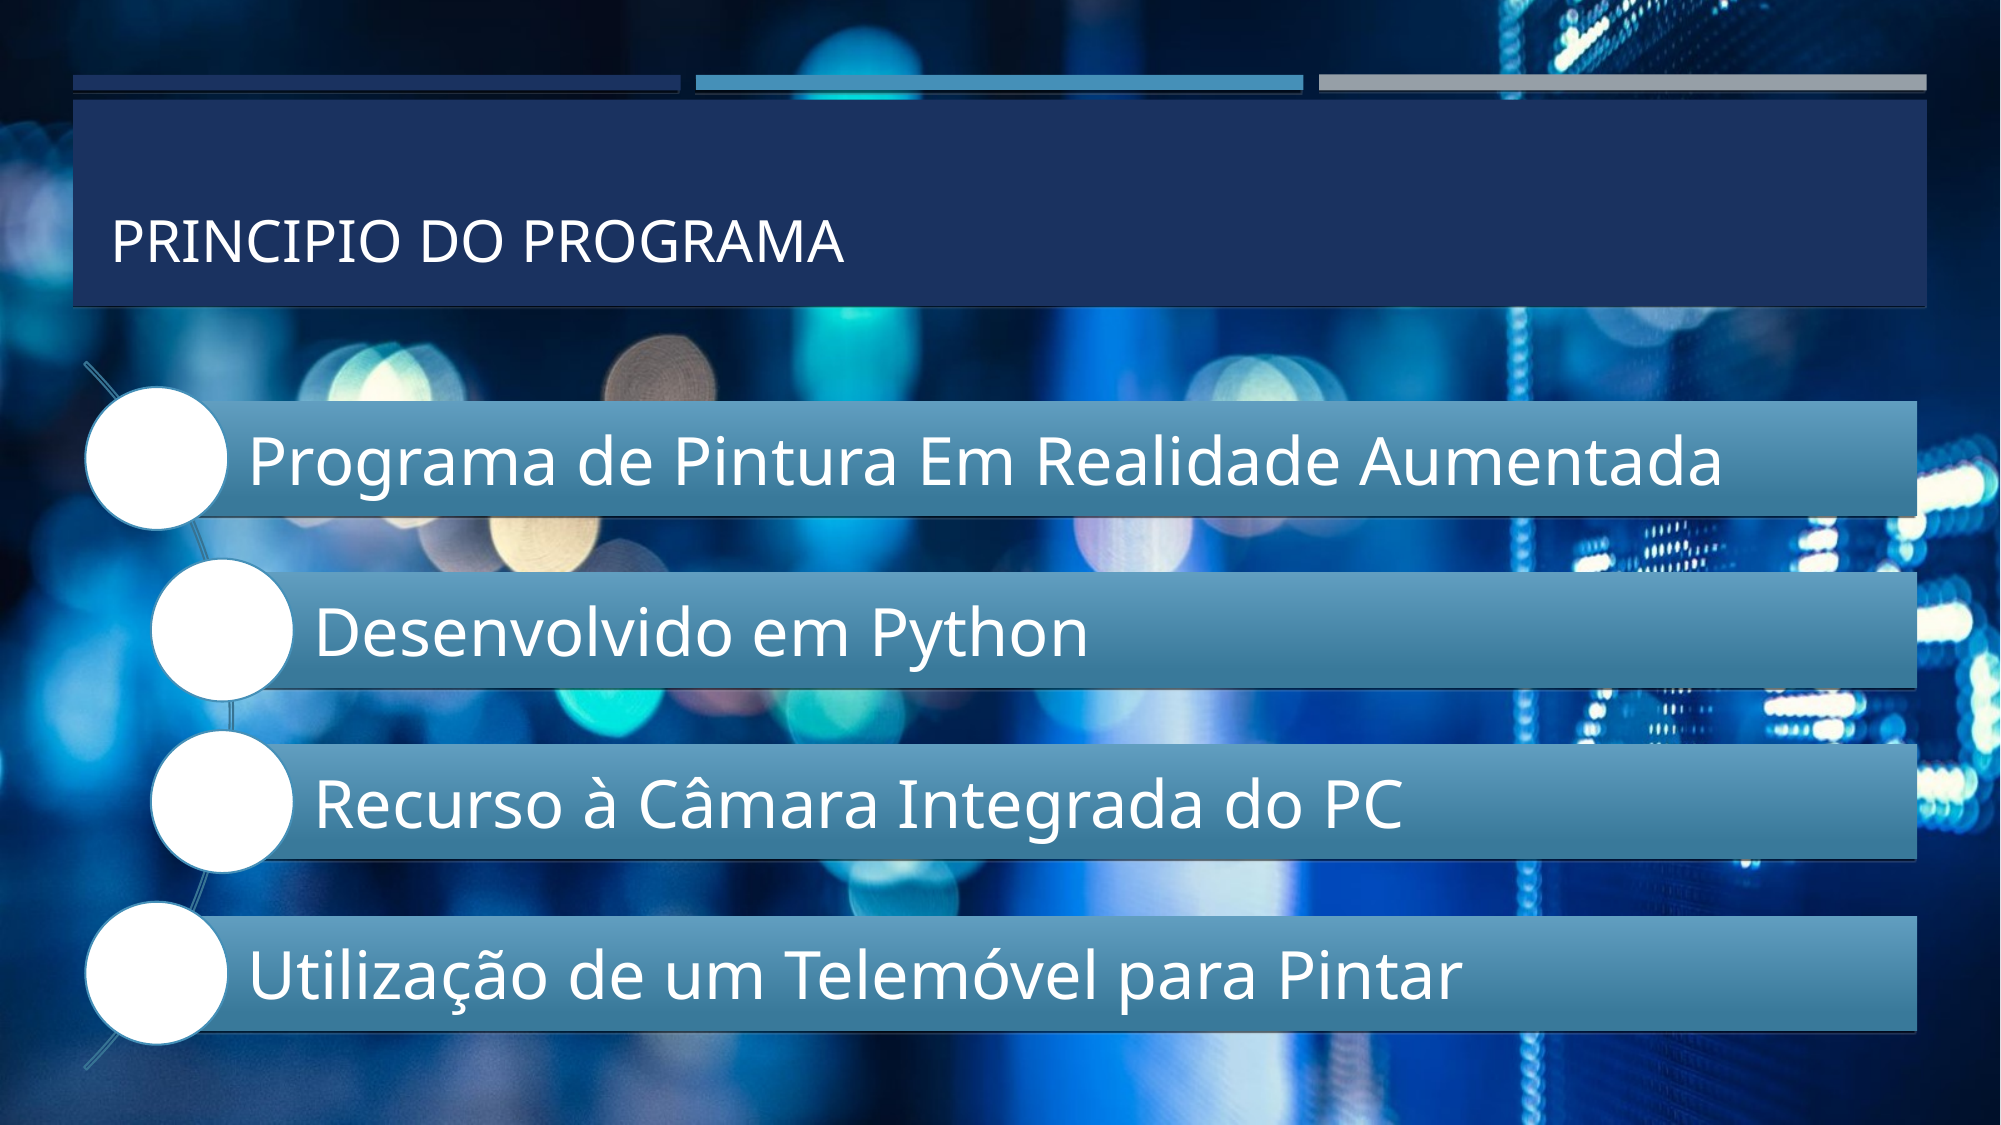

# Principio do Programa
Programa de Pintura Em Realidade Aumentada
Desenvolvido em Python
Recurso à Câmara Integrada do PC
Utilização de um Telemóvel para Pintar